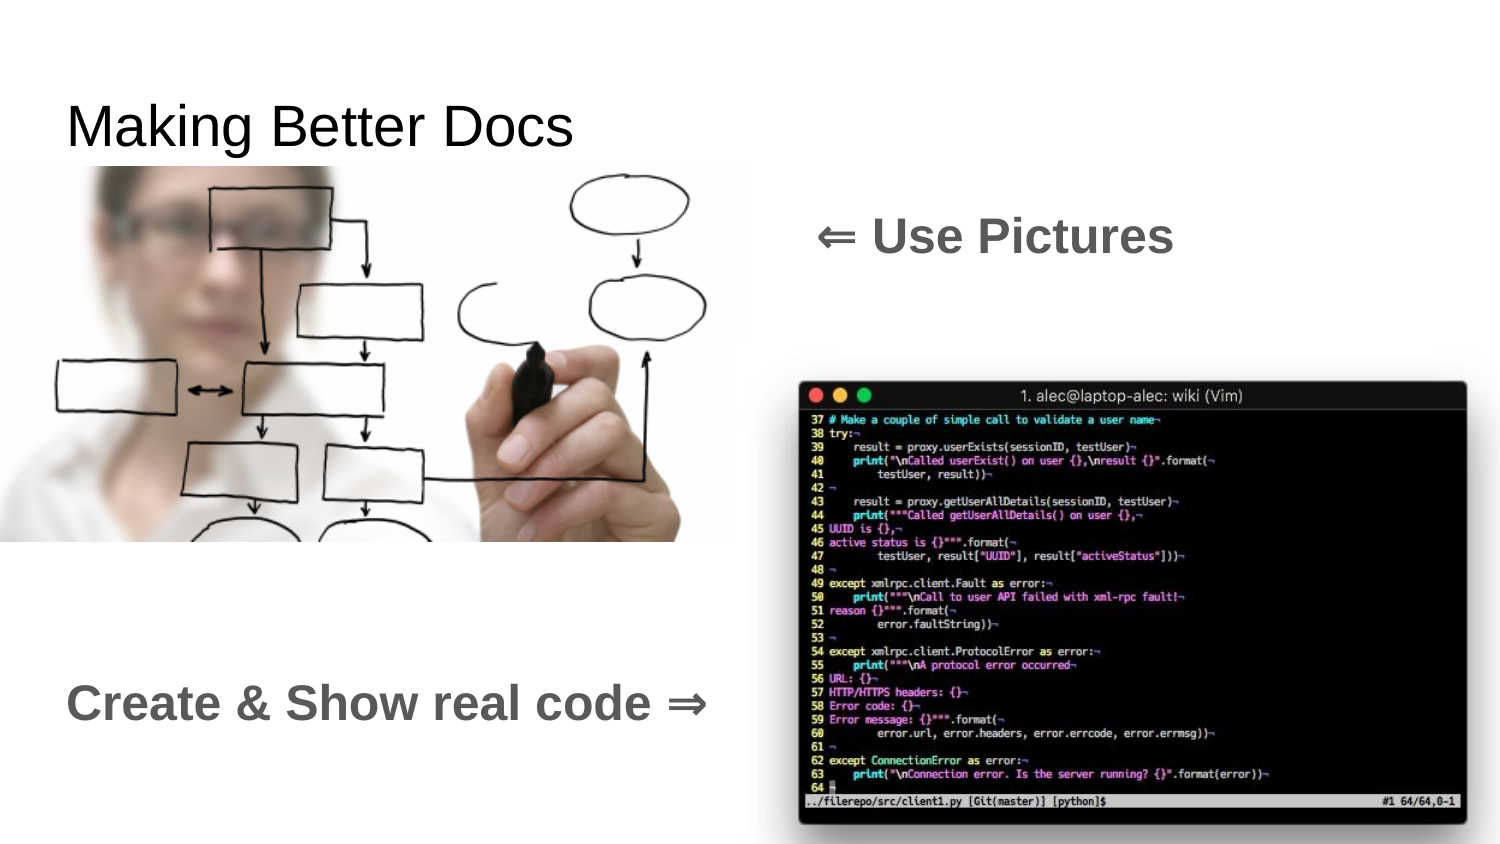

# Making Better Docs
⇐ Use Pictures
Create & Show real code ⇒